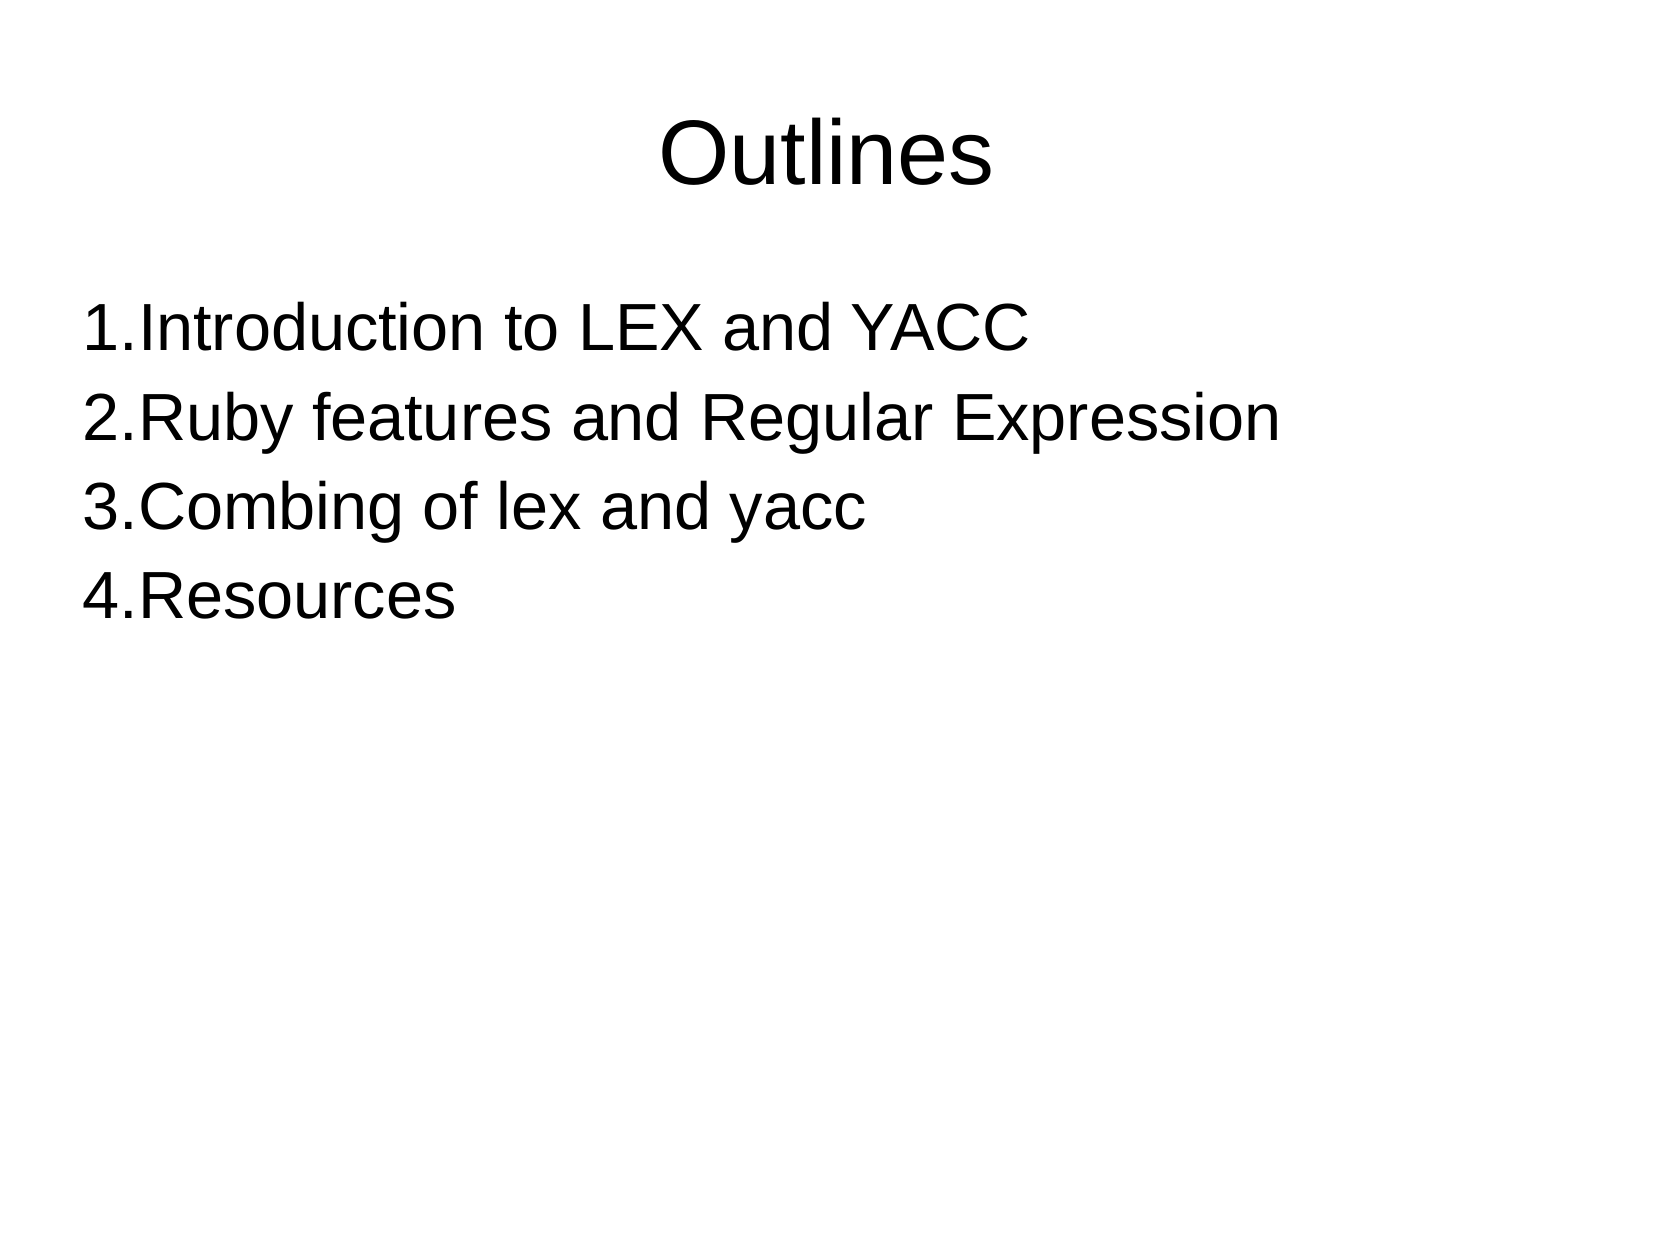

# Outlines
1.Introduction to LEX and YACC
2.Ruby features and Regular Expression
3.Combing of lex and yacc
4.Resources